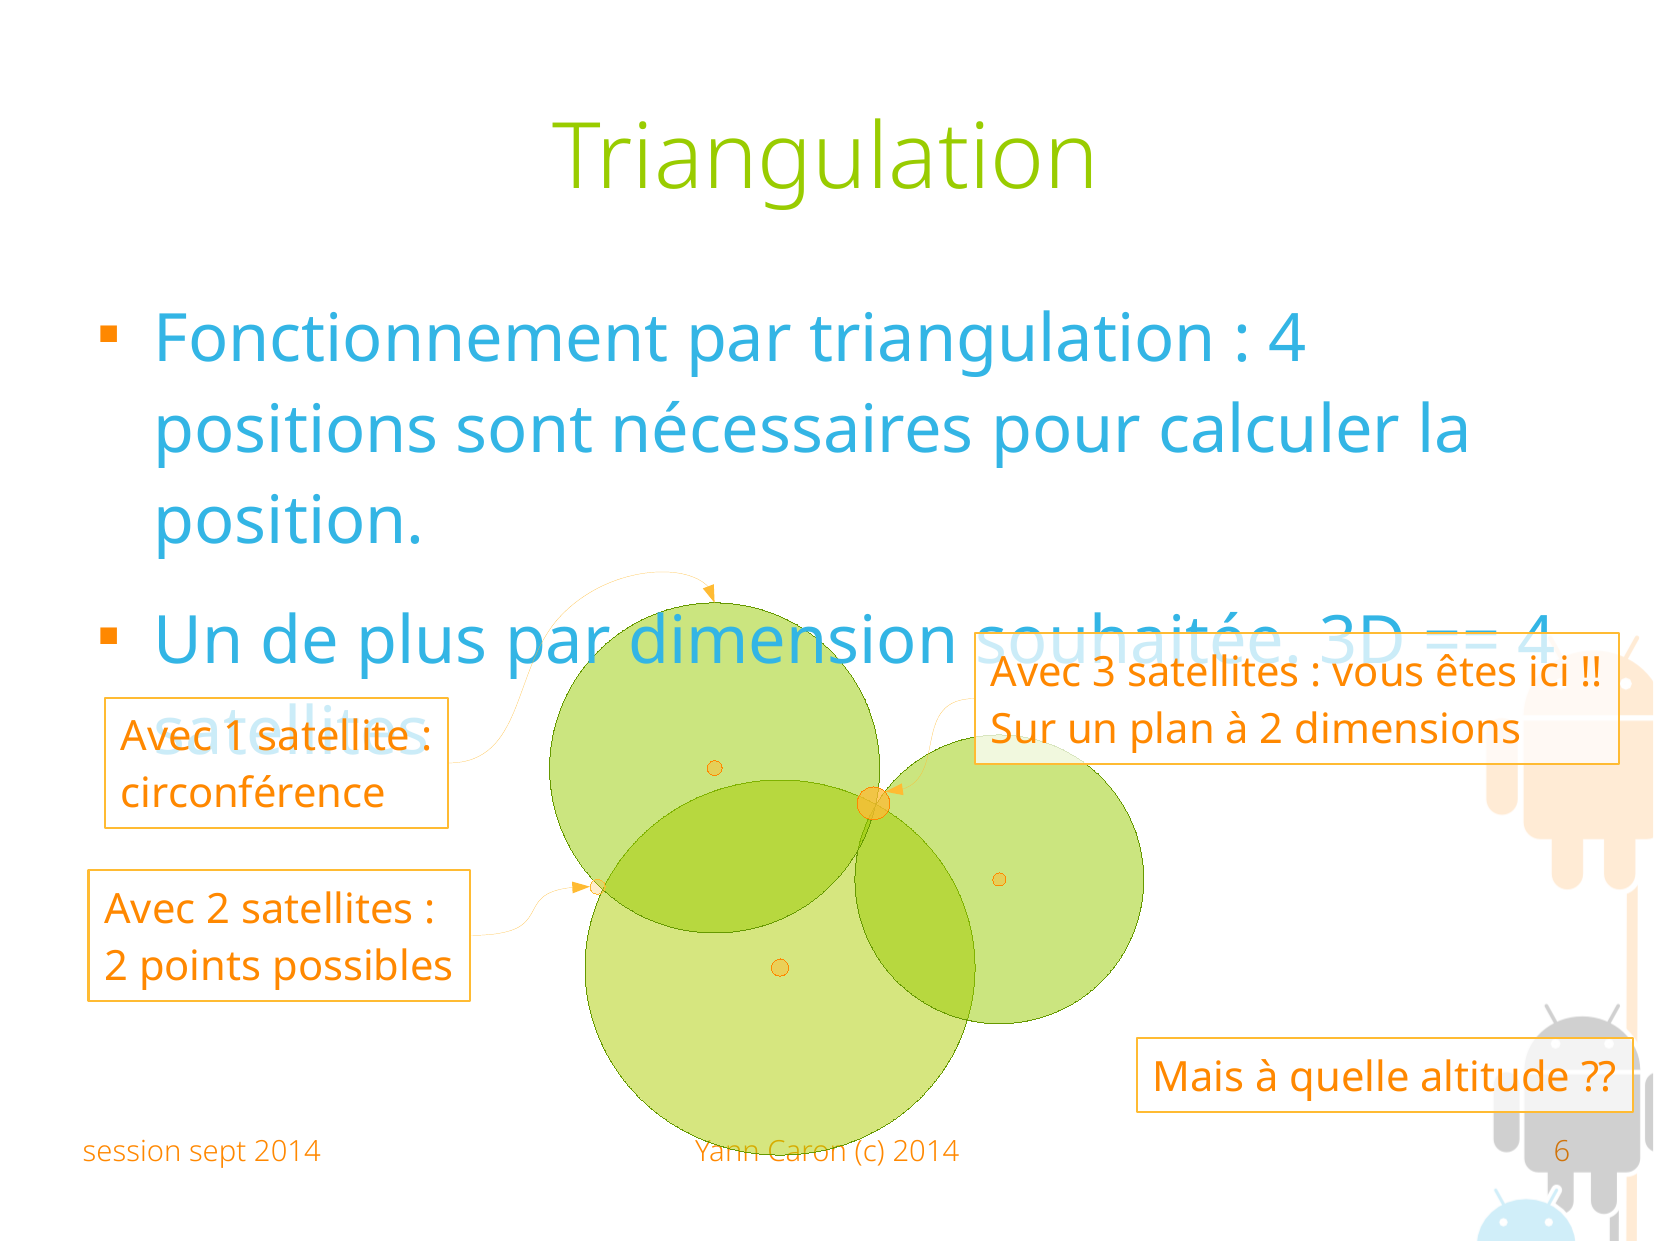

# Triangulation
Fonctionnement par triangulation : 4 positions sont nécessaires pour calculer la position.
Un de plus par dimension souhaitée. 3D == 4 satellites
Avec 3 satellites : vous êtes ici !!
Sur un plan à 2 dimensions
Avec 1 satellite :
circonférence
Avec 2 satellites :
2 points possibles
Mais à quelle altitude ??
session sept 2014
Yann Caron (c) 2014
6